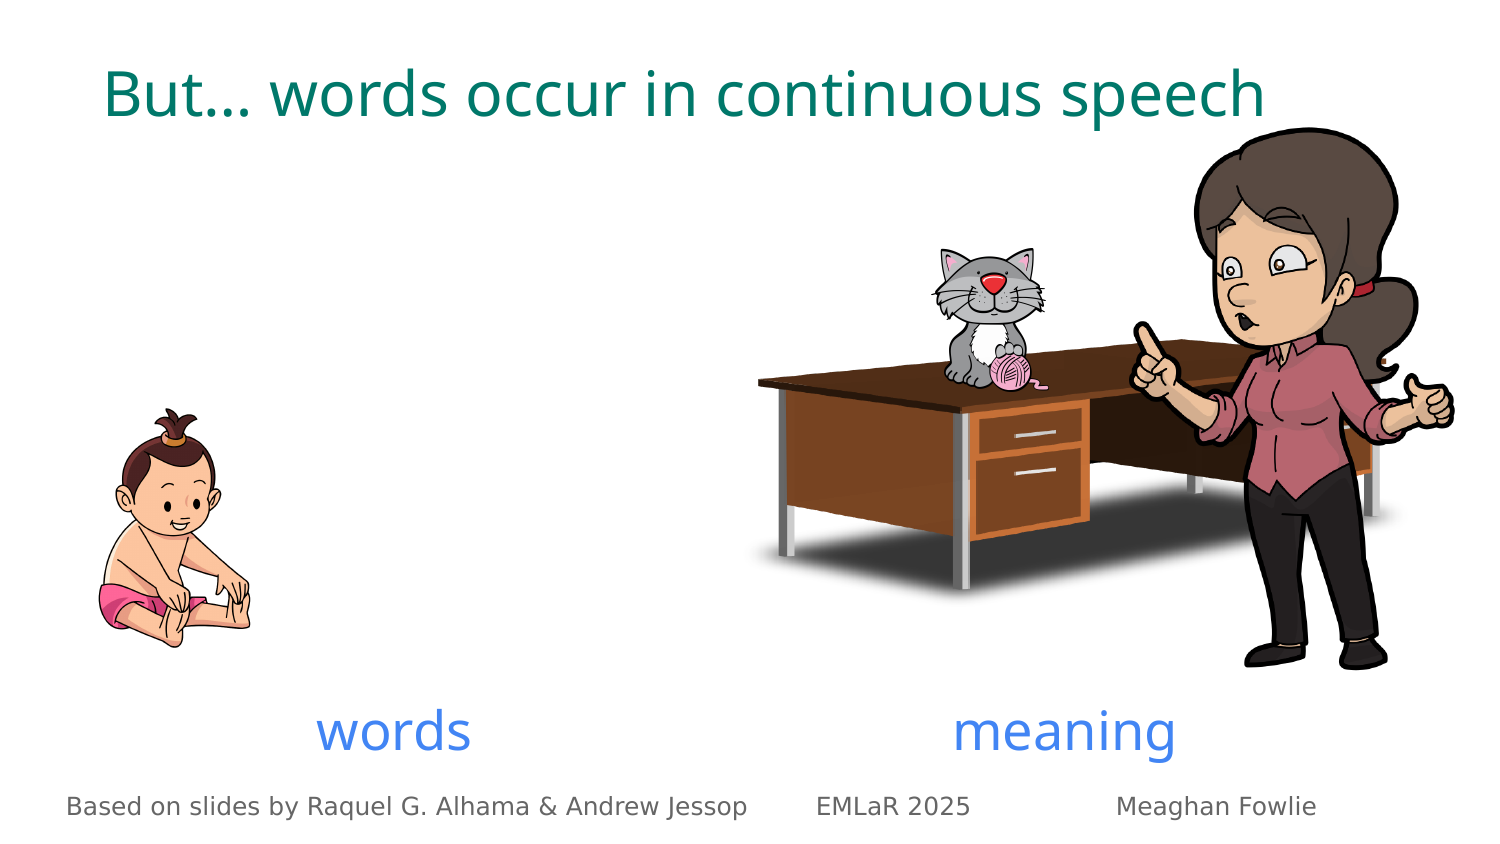

But… words occur in continuous speech
words
meaning